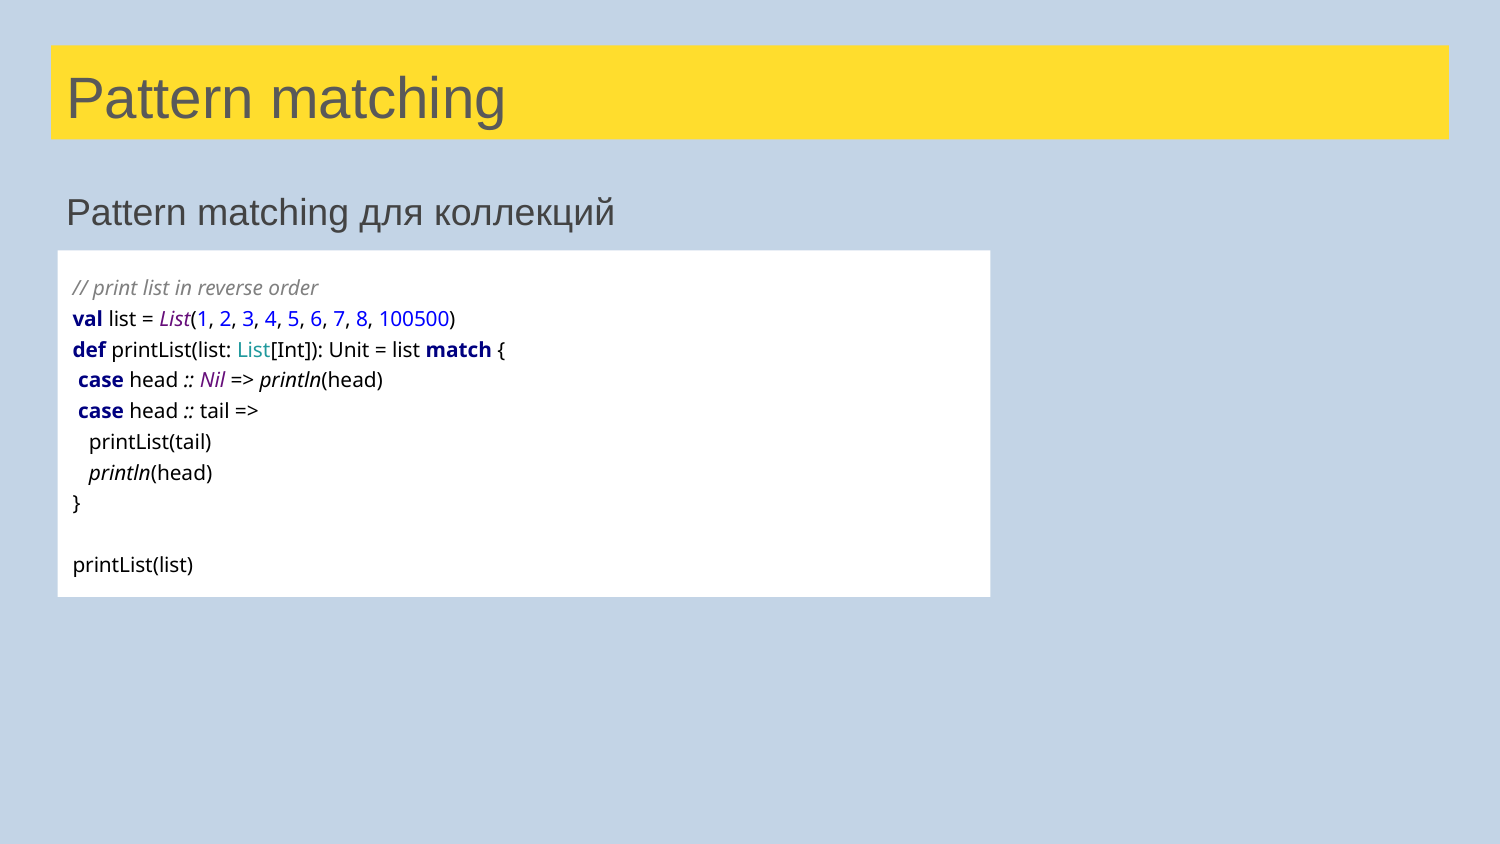

# Pattern matching
Pattern matching для коллекций
// print list in reverse order
val list = List(1, 2, 3, 4, 5, 6, 7, 8, 100500)
def printList(list: List[Int]): Unit = list match {
 case head :: Nil => println(head)
 case head :: tail =>
 printList(tail)
 println(head)
}
printList(list)